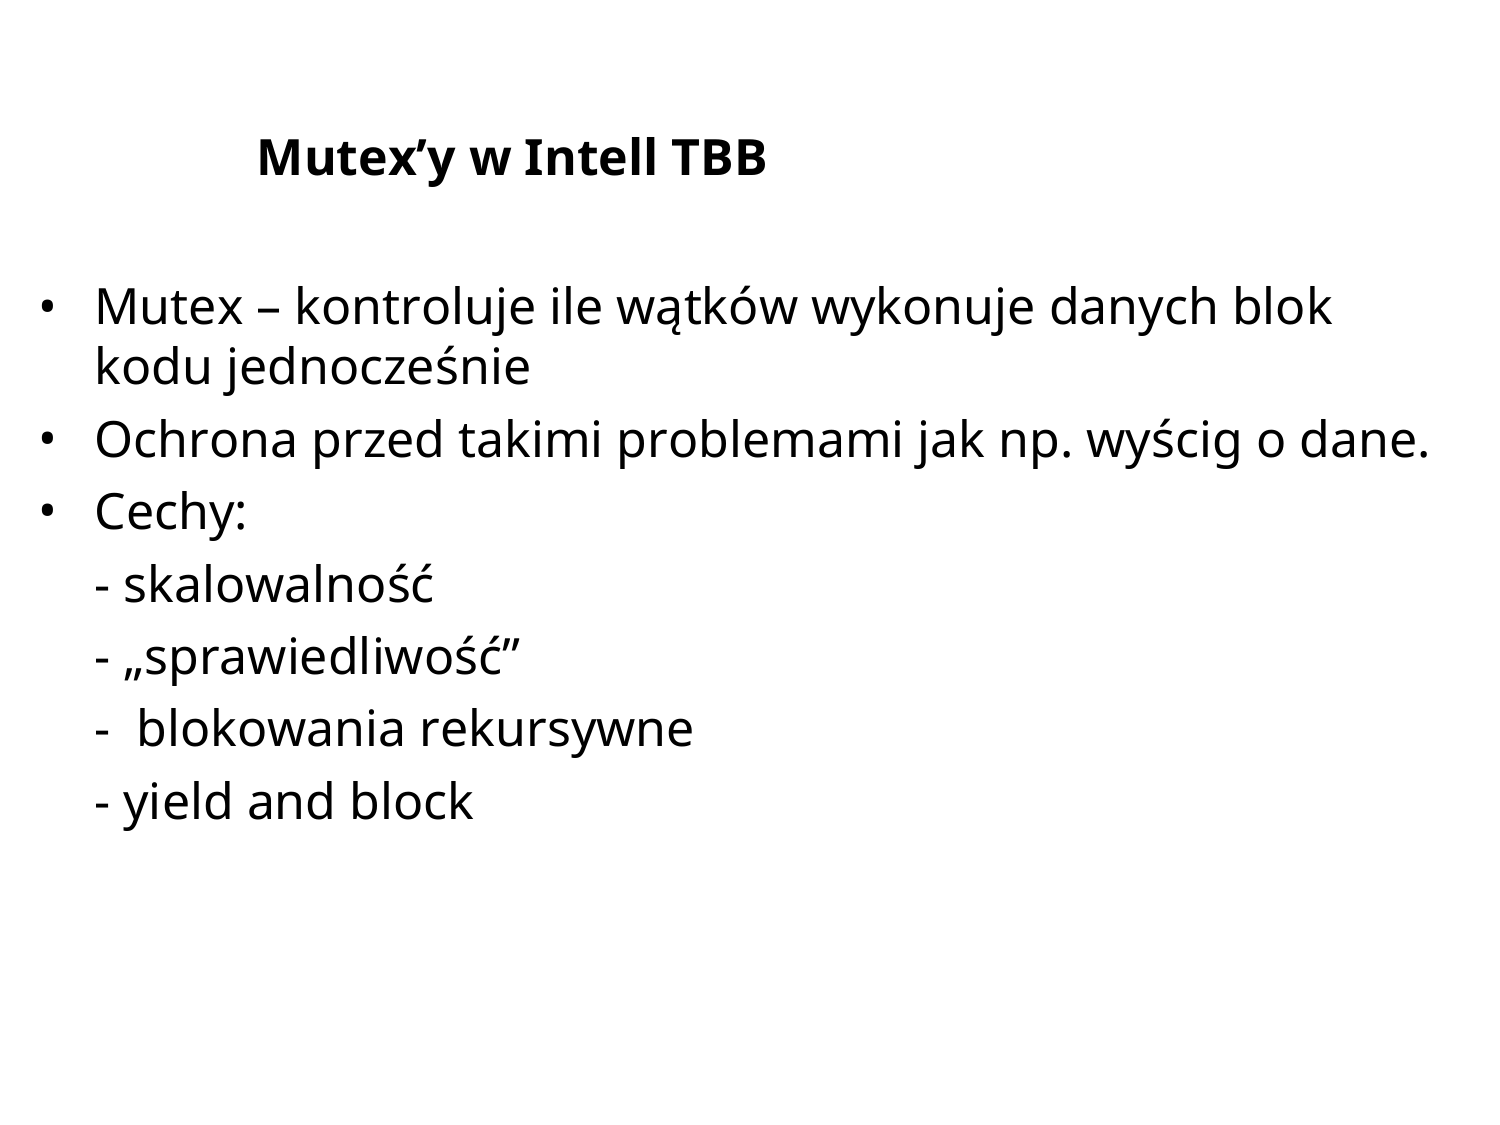

# Mutex’y w Intell TBB
Mutex – kontroluje ile wątków wykonuje danych blok kodu jednocześnie
Ochrona przed takimi problemami jak np. wyścig o dane.
Cechy:
- skalowalność
- „sprawiedliwość”
- blokowania rekursywne
- yield and block